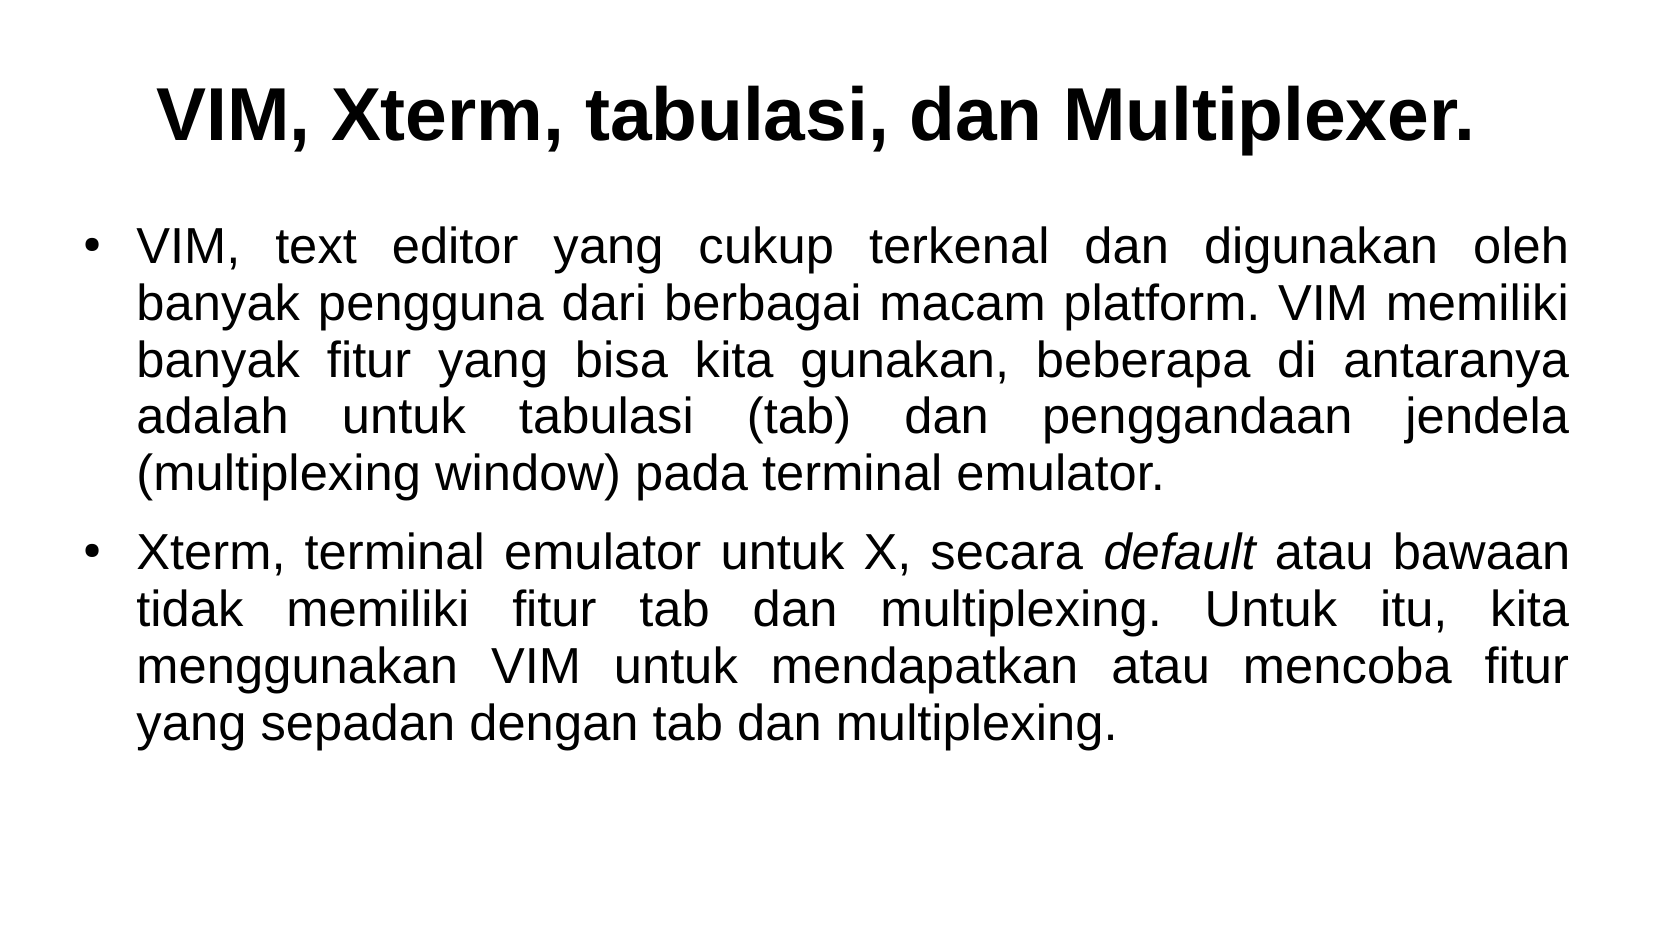

# VIM, Xterm, tabulasi, dan Multiplexer.
VIM, text editor yang cukup terkenal dan digunakan oleh banyak pengguna dari berbagai macam platform. VIM memiliki banyak fitur yang bisa kita gunakan, beberapa di antaranya adalah untuk tabulasi (tab) dan penggandaan jendela (multiplexing window) pada terminal emulator.
Xterm, terminal emulator untuk X, secara default atau bawaan tidak memiliki fitur tab dan multiplexing. Untuk itu, kita menggunakan VIM untuk mendapatkan atau mencoba fitur yang sepadan dengan tab dan multiplexing.